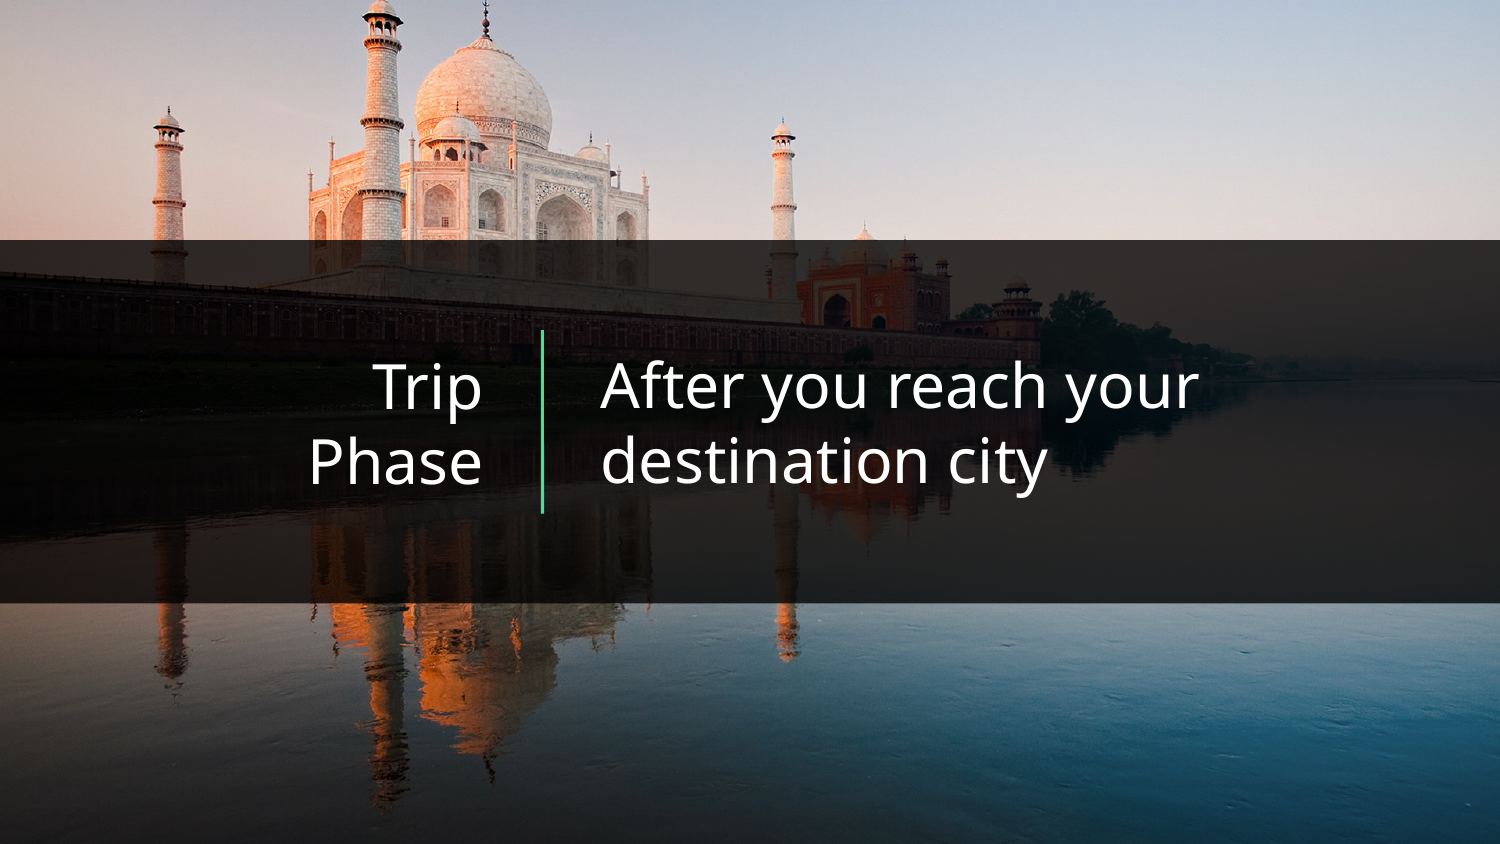

After you reach your
destination city
# Trip Phase